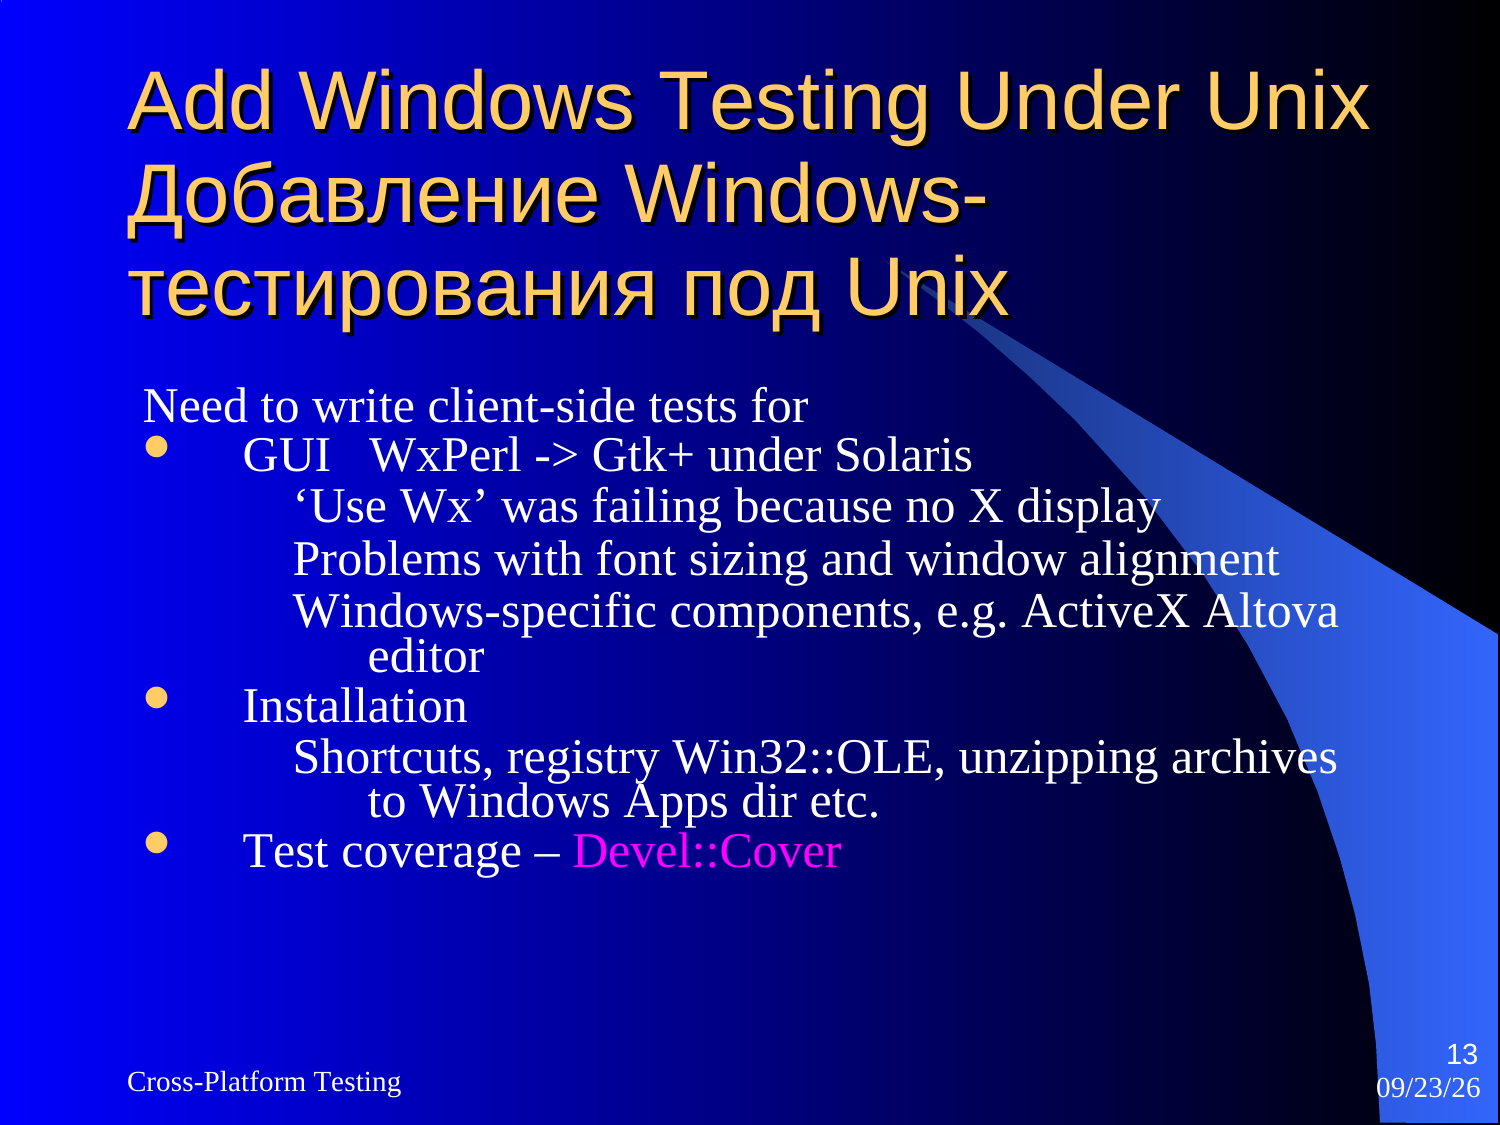

# Add Windows Testing Under Unix Добавление Windows-тестирования под Unix
Need to write client-side tests for
GUI WxPerl -> Gtk+ under Solaris
‘Use Wx’ was failing because no X display
Problems with font sizing and window alignment
Windows-specific components, e.g. ActiveX Altova editor
Installation
Shortcuts, registry Win32::OLE, unzipping archives to Windows Apps dir etc.
Test coverage – Devel::Cover
13
Cross-Platform Testing